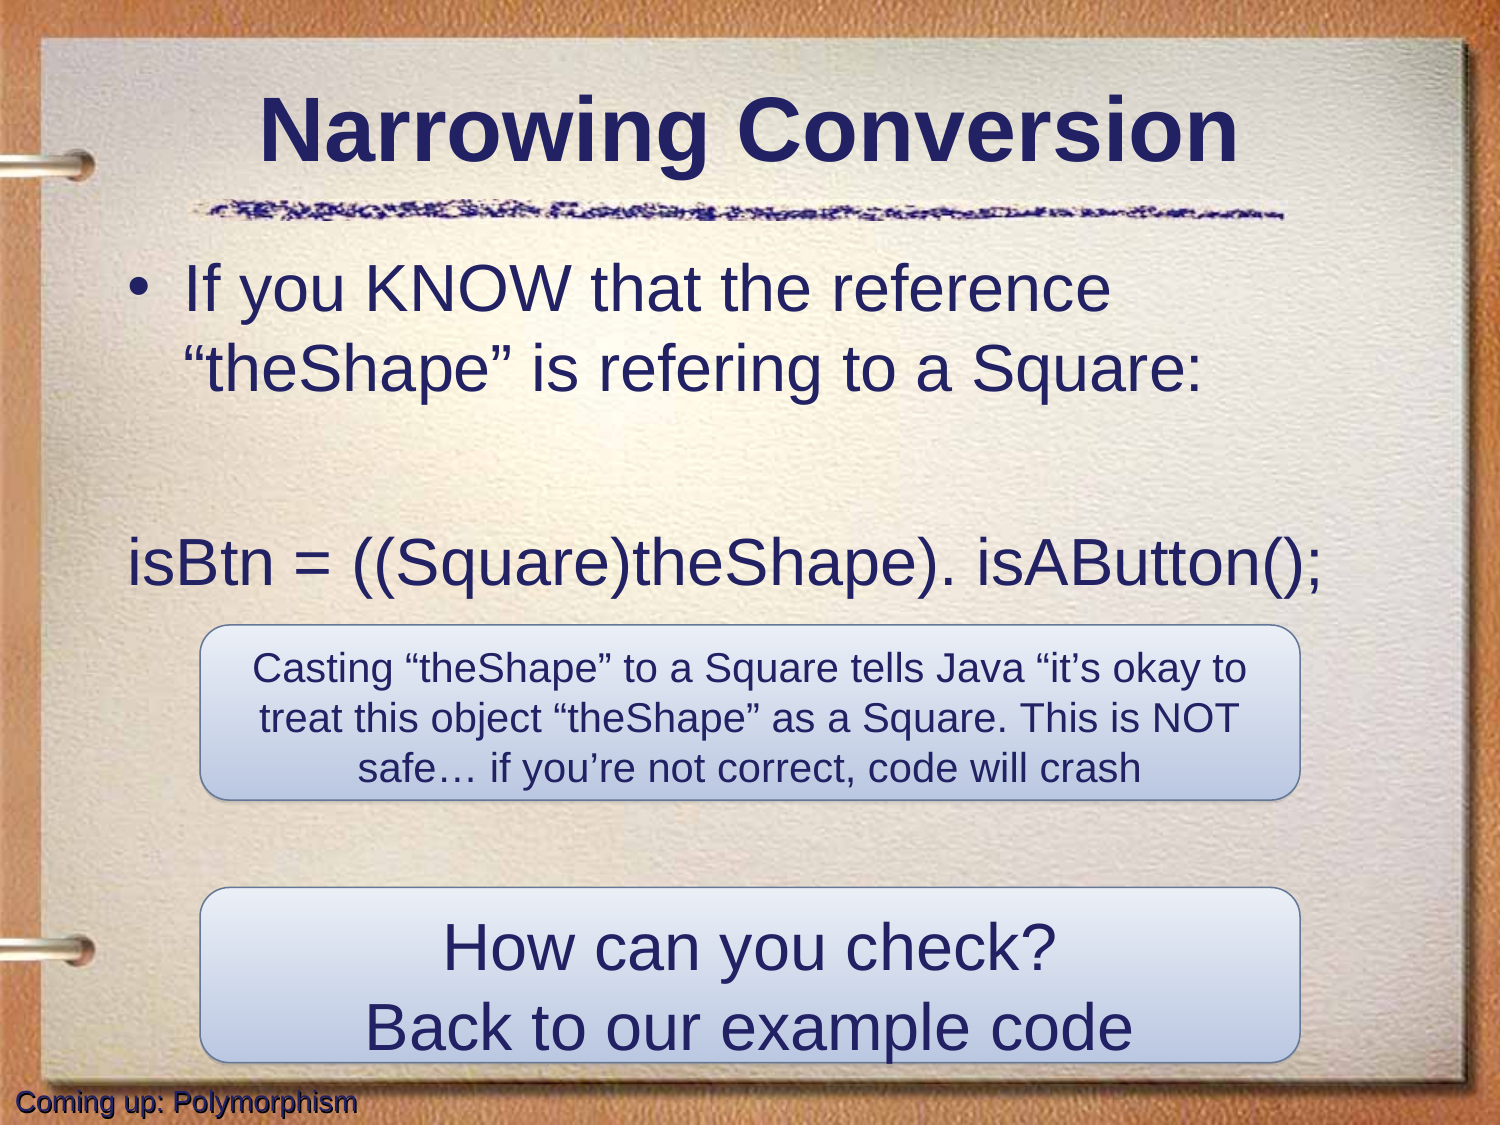

# Narrowing Conversion
If you KNOW that the reference “theShape” is refering to a Square:
isBtn = ((Square)theShape). isAButton();
Casting “theShape” to a Square tells Java “it’s okay to treat this object “theShape” as a Square. This is NOT safe… if you’re not correct, code will crash
How can you check?
Back to our example code
Coming up: Polymorphism